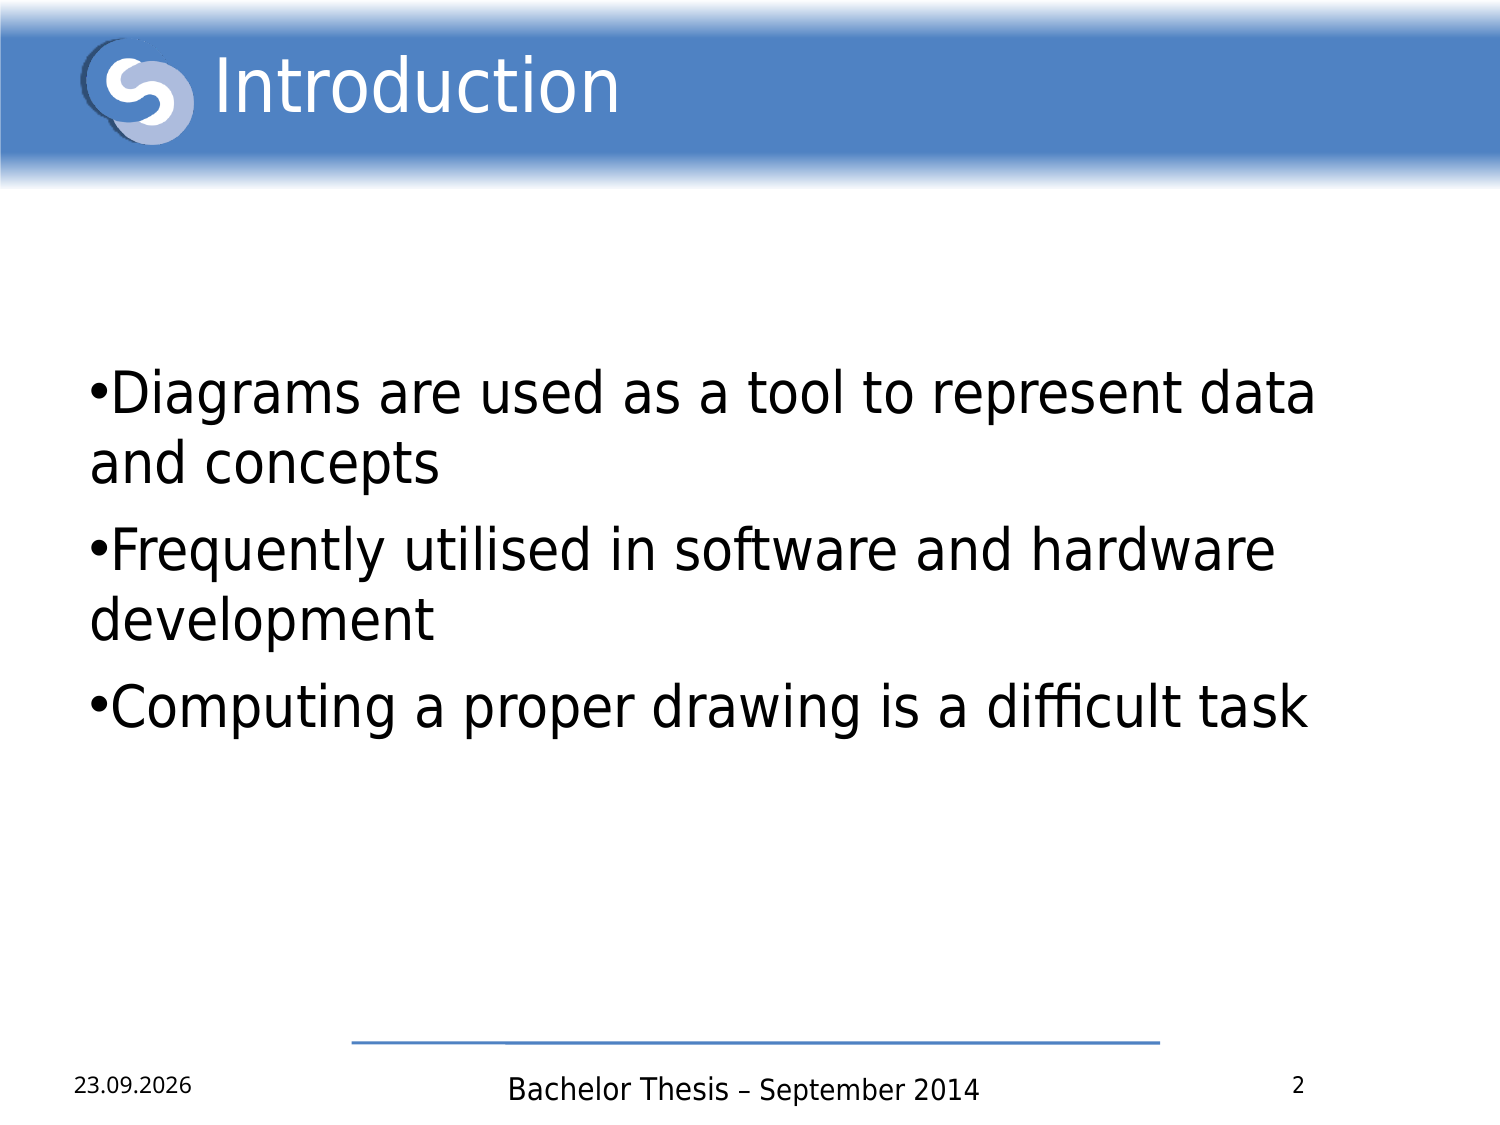

# Introduction
Diagrams are used as a tool to represent data and concepts
Frequently utilised in software and hardware development
Computing a proper drawing is a difficult task
Bachelor Thesis – September 2014